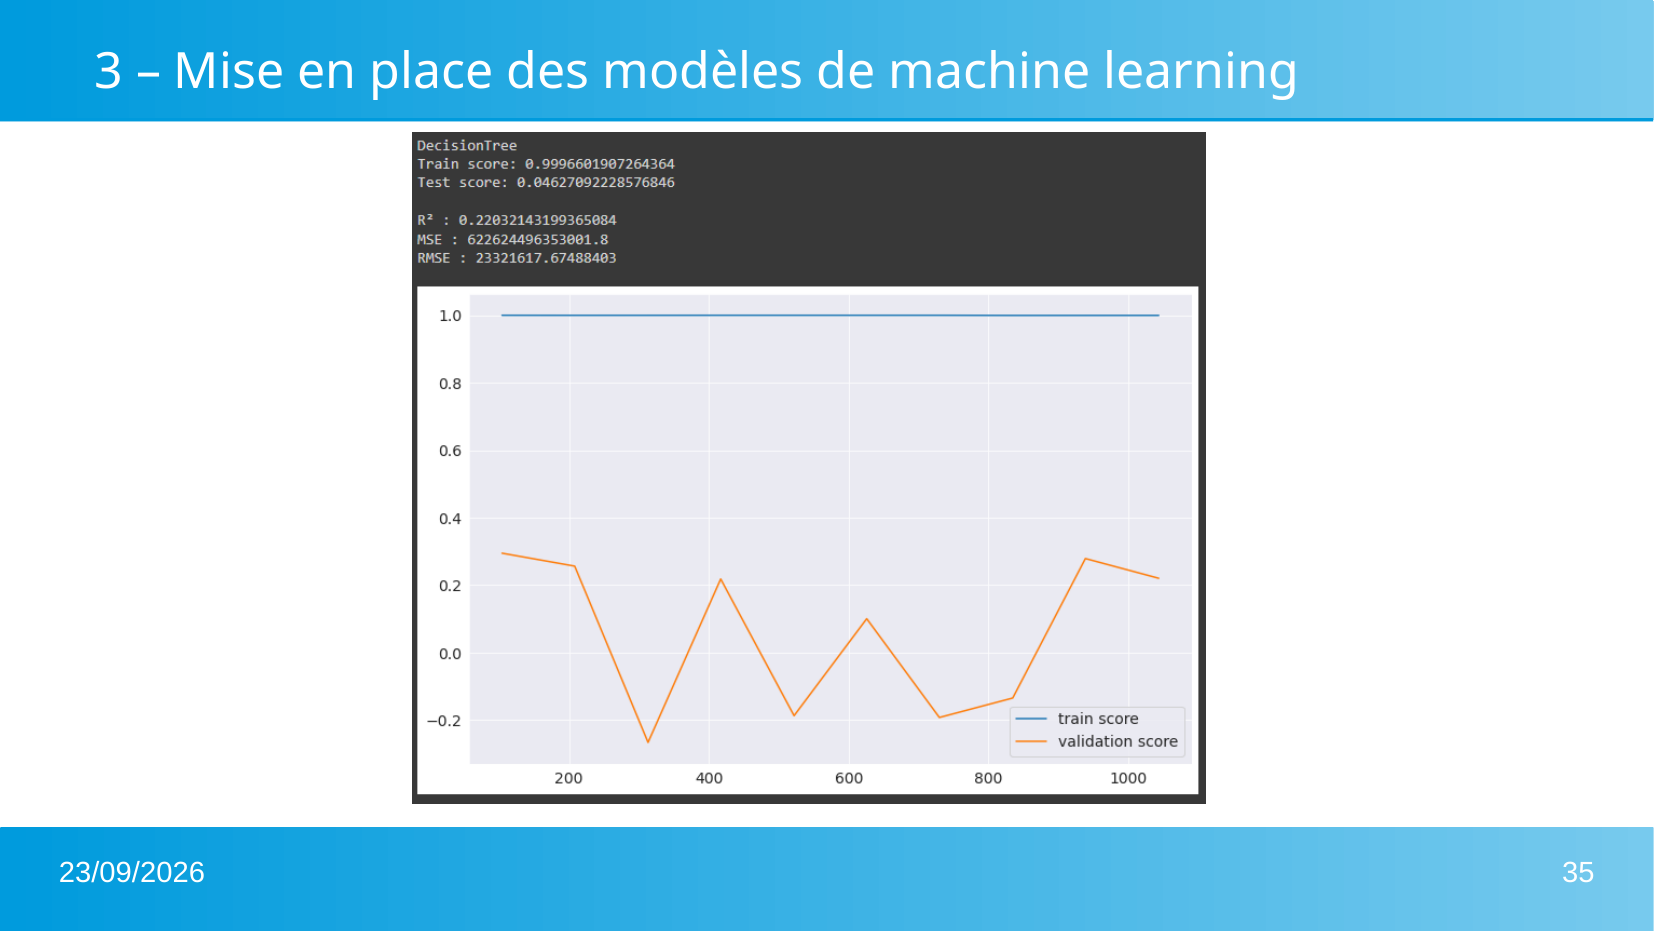

# 3 – Mise en place des modèles de machine learning
35